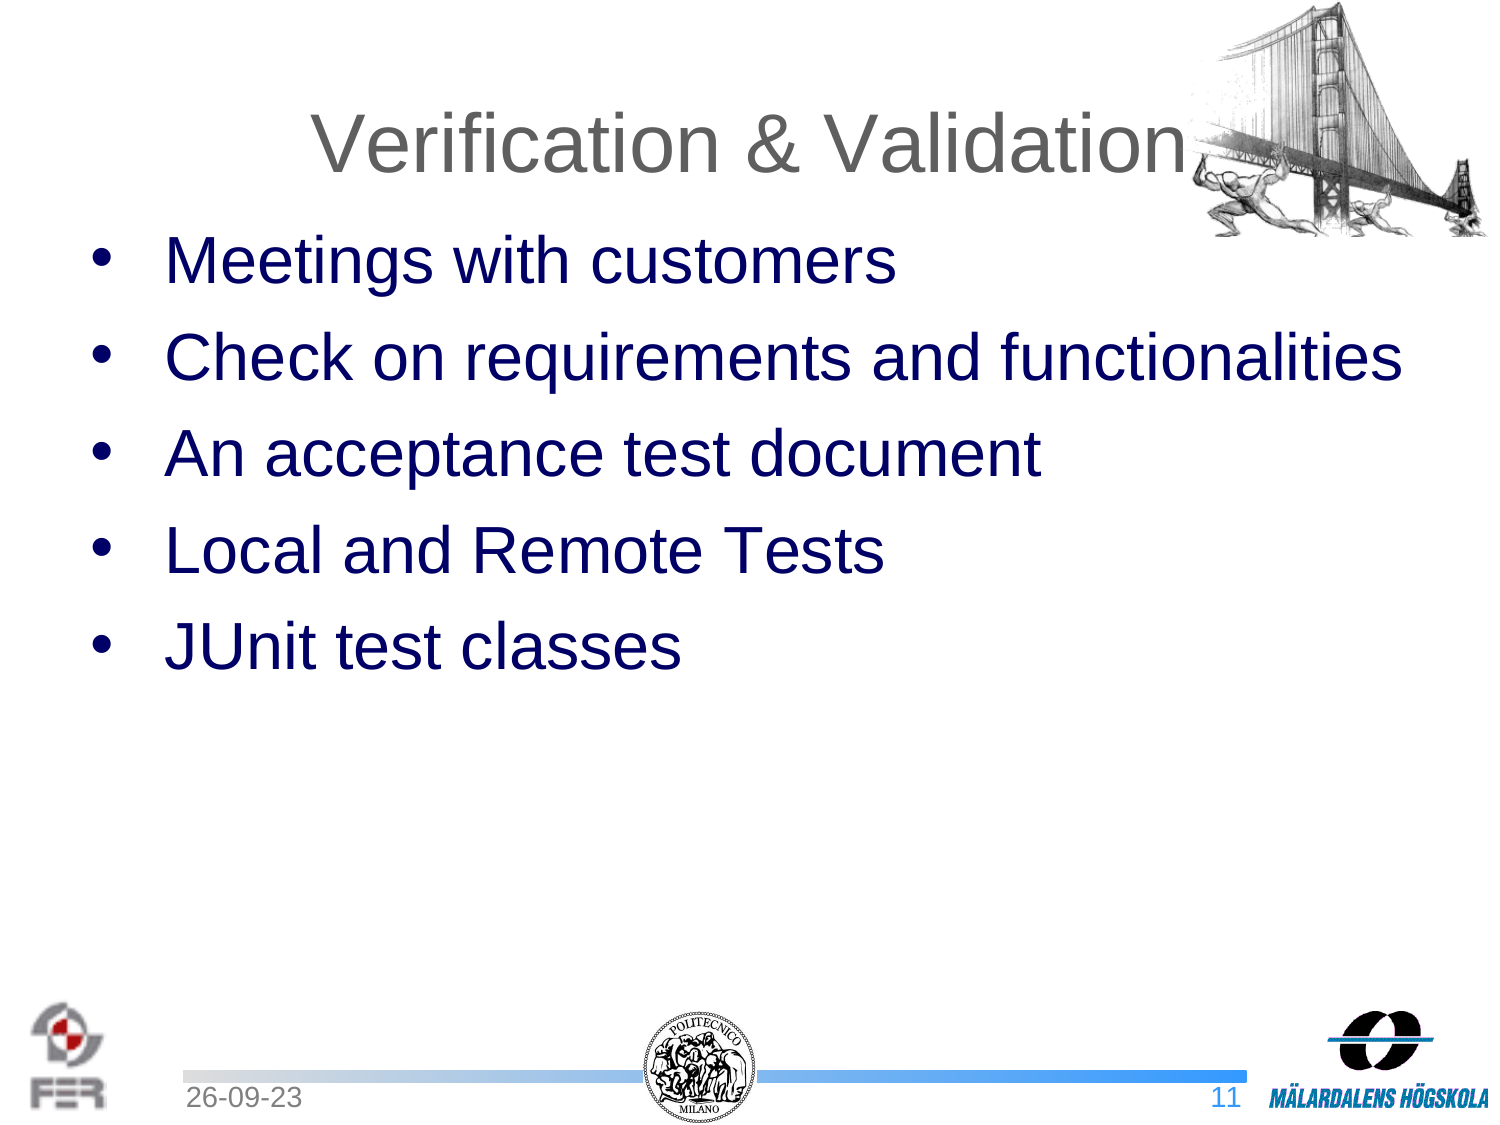

# Verification & Validation
 Meetings with customers
 Check on requirements and functionalities
 An acceptance test document
 Local and Remote Tests
 JUnit test classes
26-08-21